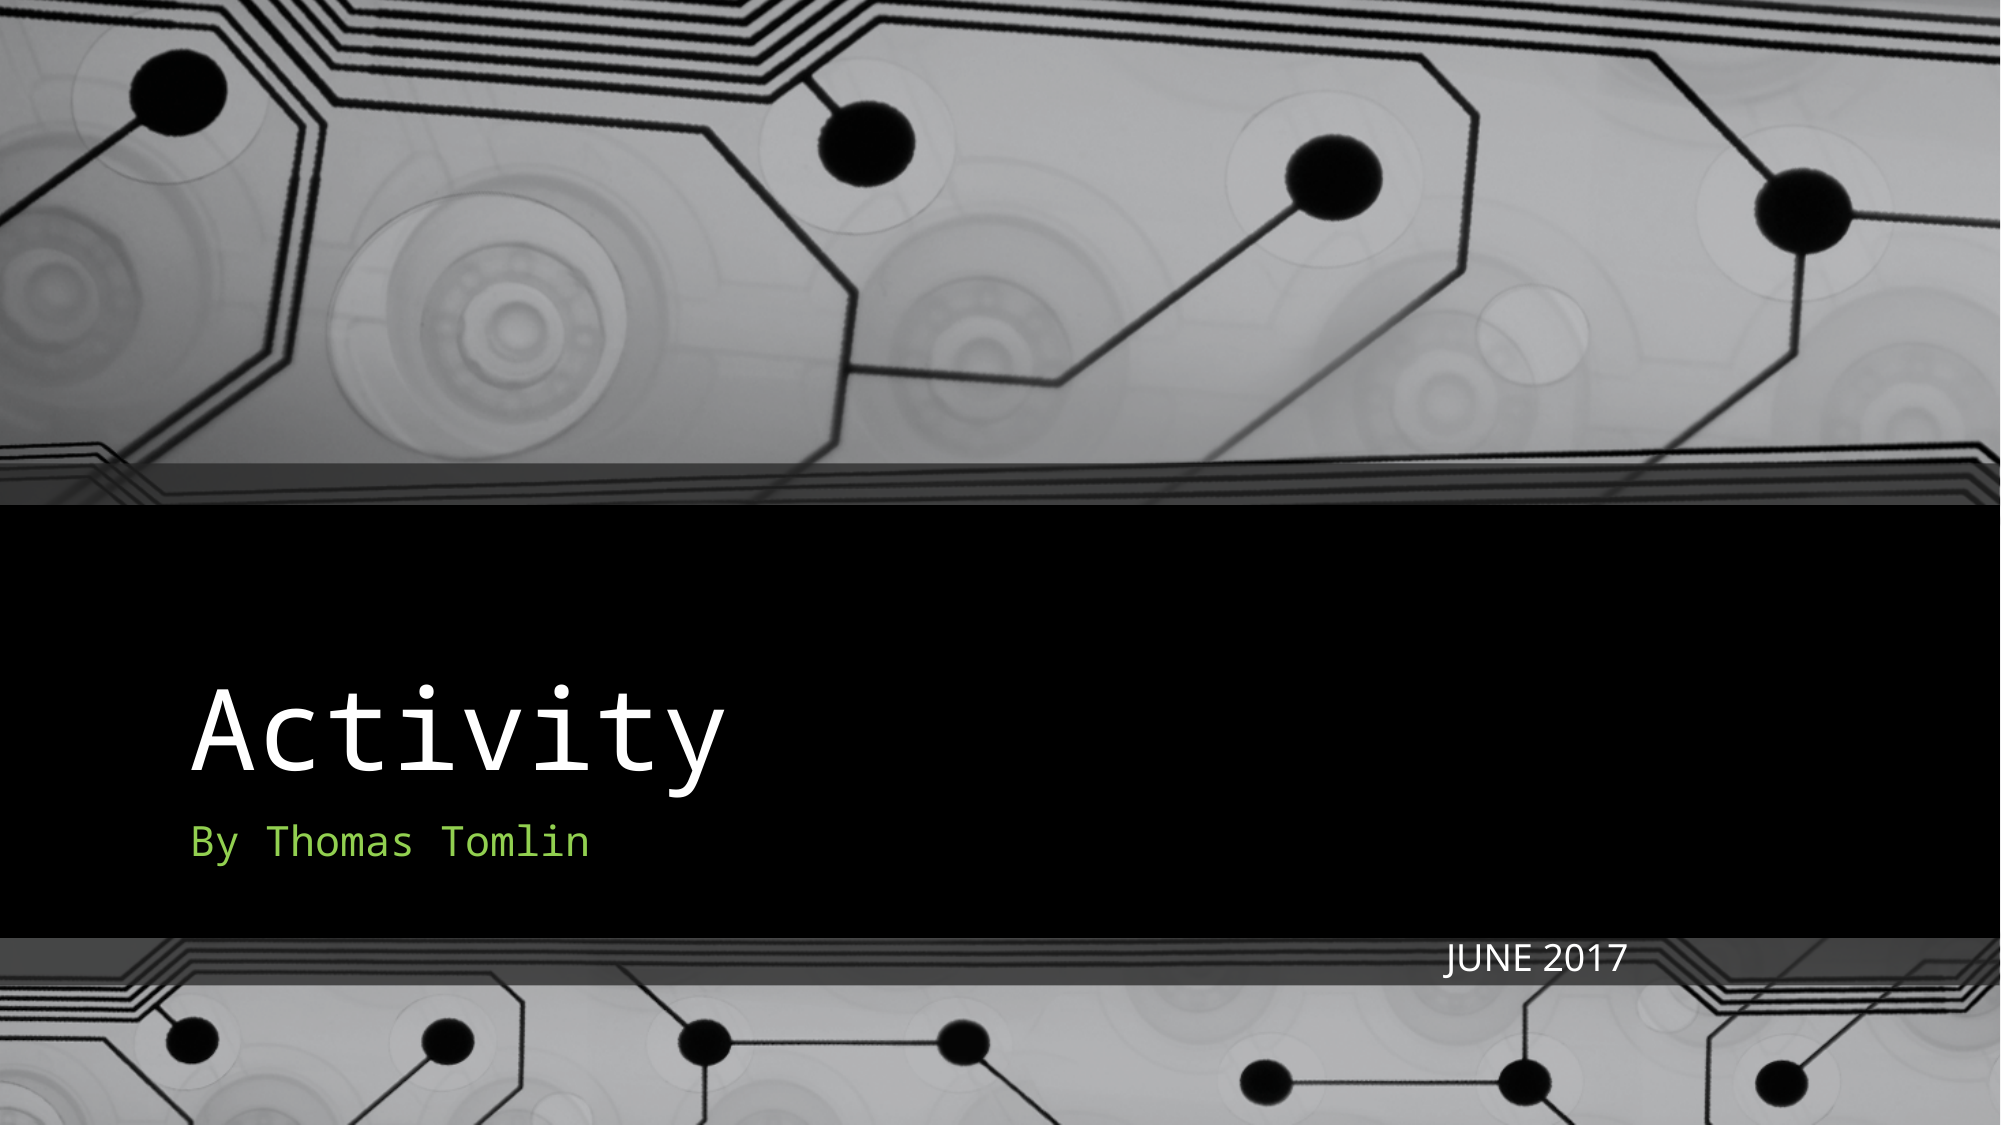

# Activity
By Thomas Tomlin
JUNE 2017